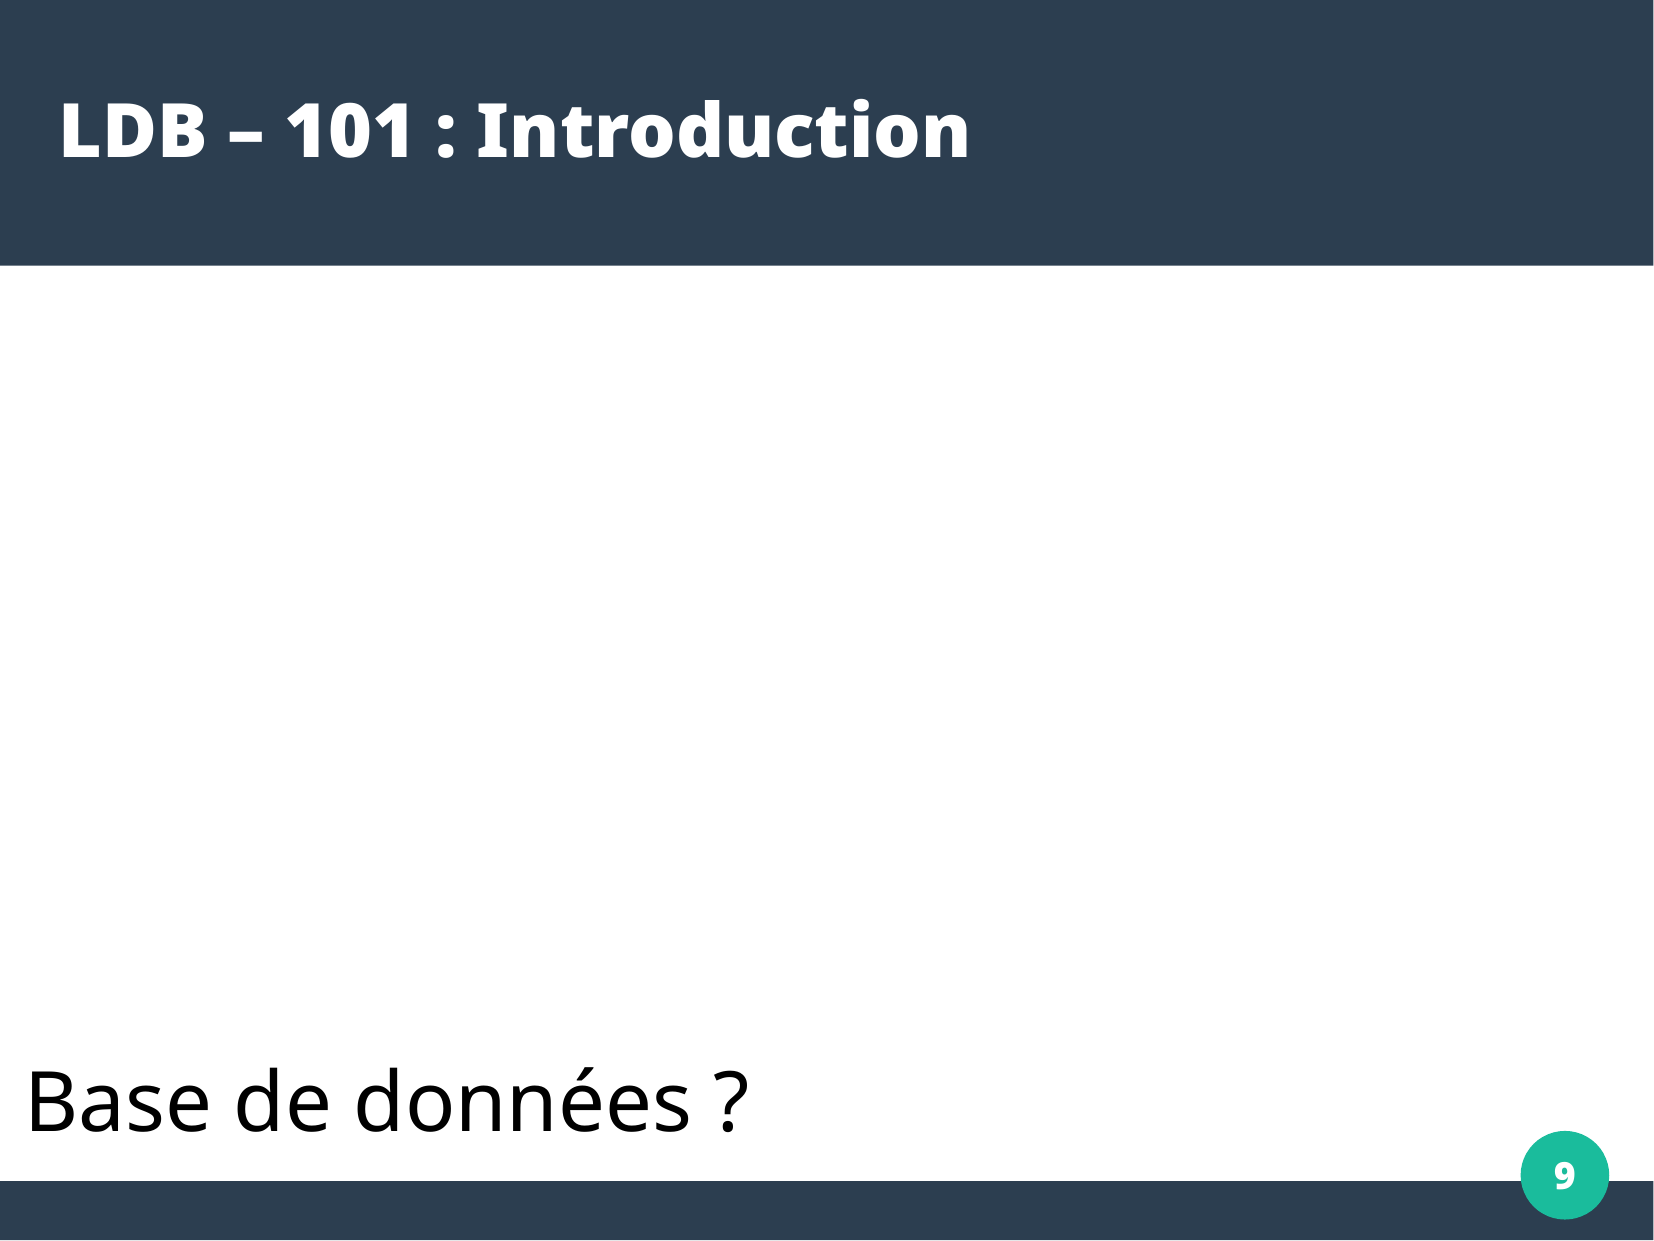

Session 1
# LDB – 101 : Introduction
Base de données ?
9